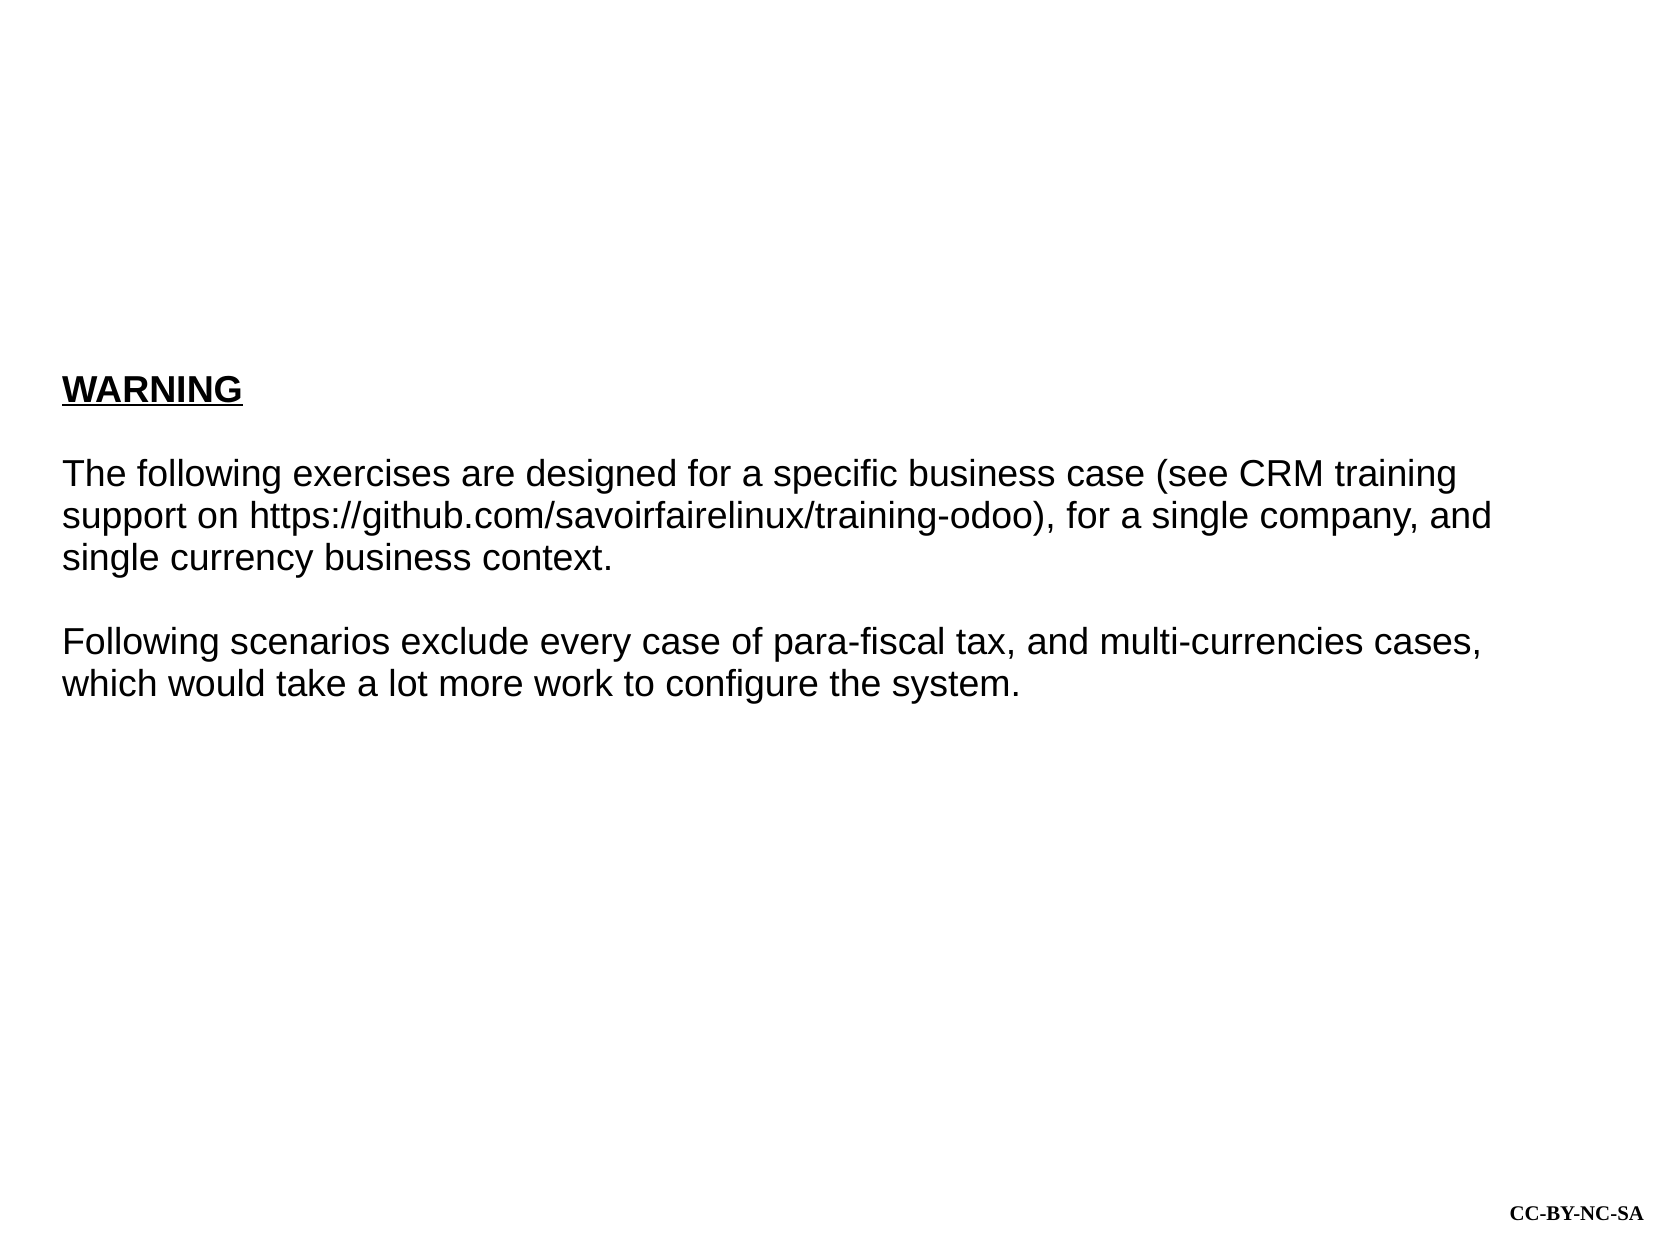

WARNING
The following exercises are designed for a specific business case (see CRM training support on https://github.com/savoirfairelinux/training-odoo), for a single company, and single currency business context.
Following scenarios exclude every case of para-fiscal tax, and multi-currencies cases, which would take a lot more work to configure the system.